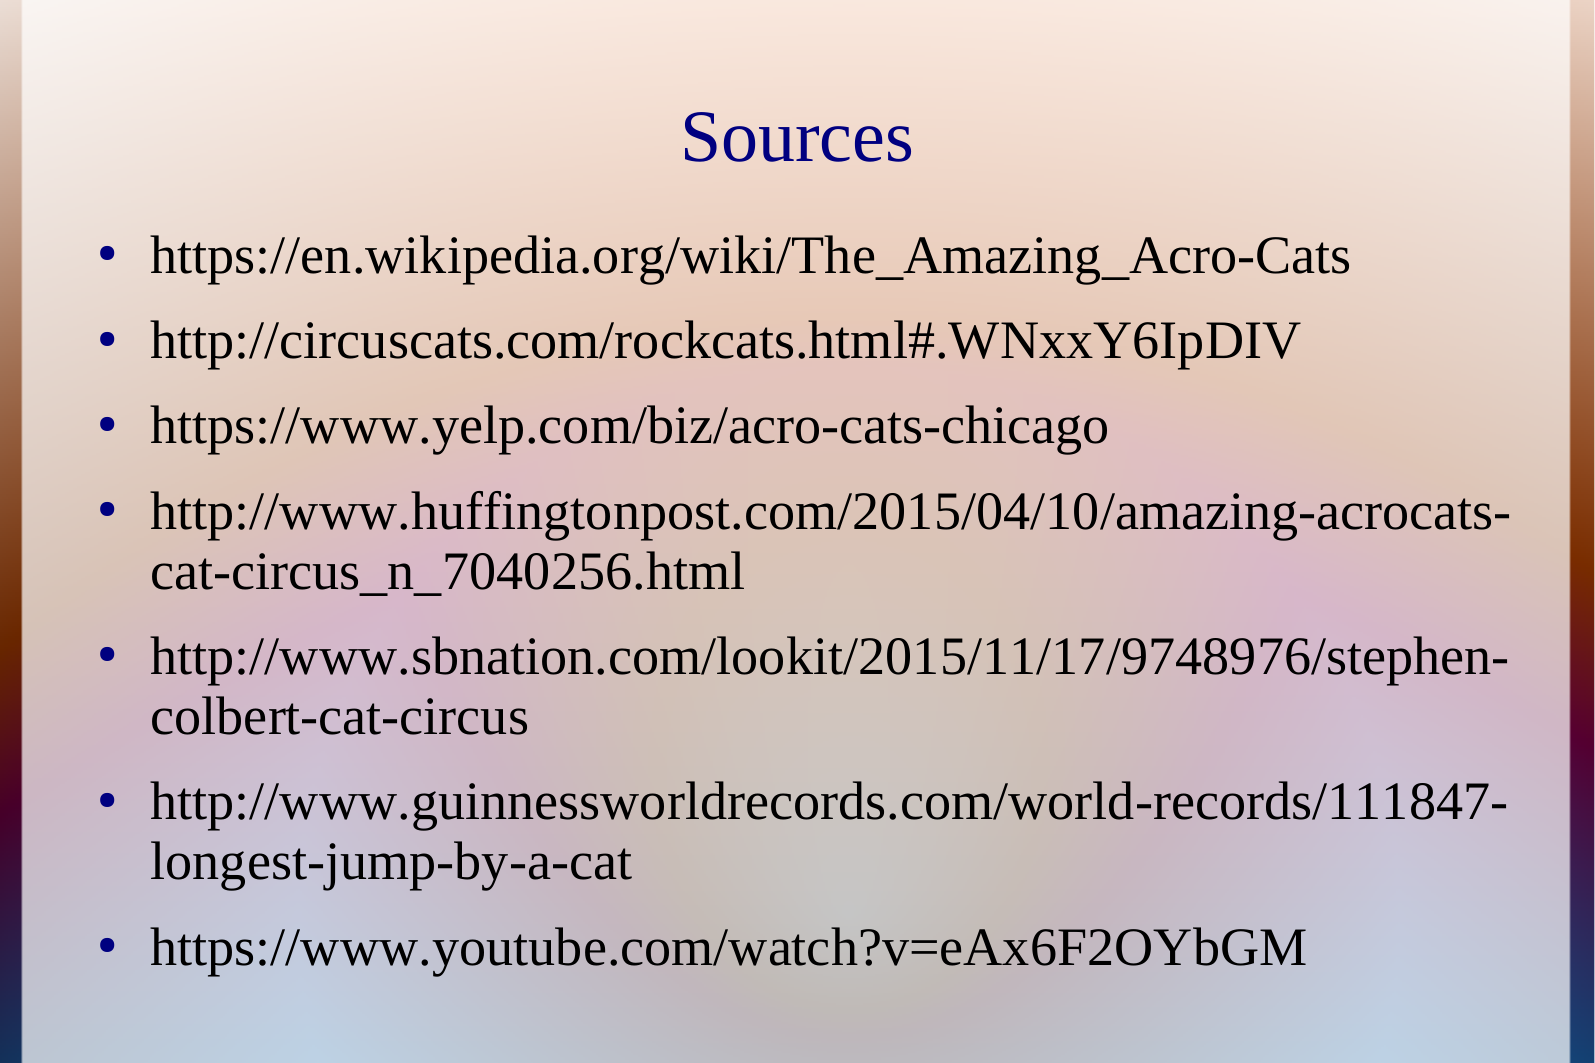

# Sources
https://en.wikipedia.org/wiki/The_Amazing_Acro-Cats
http://circuscats.com/rockcats.html#.WNxxY6IpDIV
https://www.yelp.com/biz/acro-cats-chicago
http://www.huffingtonpost.com/2015/04/10/amazing-acrocats-cat-circus_n_7040256.html
http://www.sbnation.com/lookit/2015/11/17/9748976/stephen-colbert-cat-circus
http://www.guinnessworldrecords.com/world-records/111847-longest-jump-by-a-cat
https://www.youtube.com/watch?v=eAx6F2OYbGM